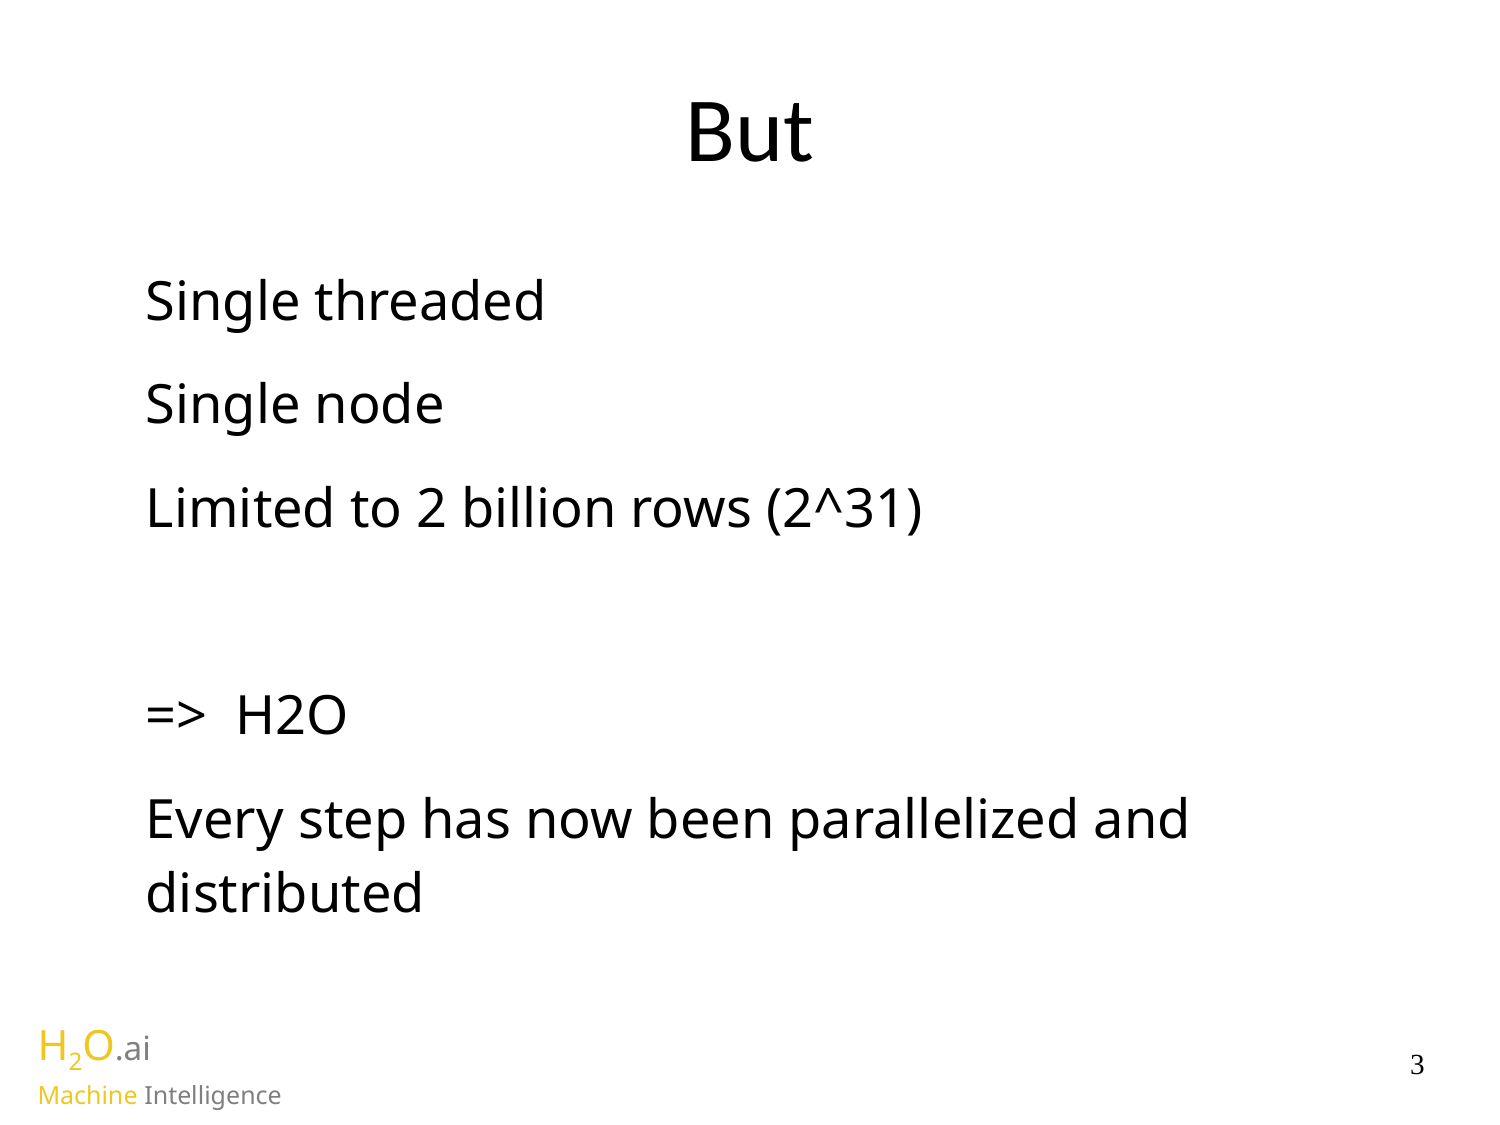

# But
Single threaded
Single node
Limited to 2 billion rows (2^31)
=> H2O
Every step has now been parallelized and distributed
3